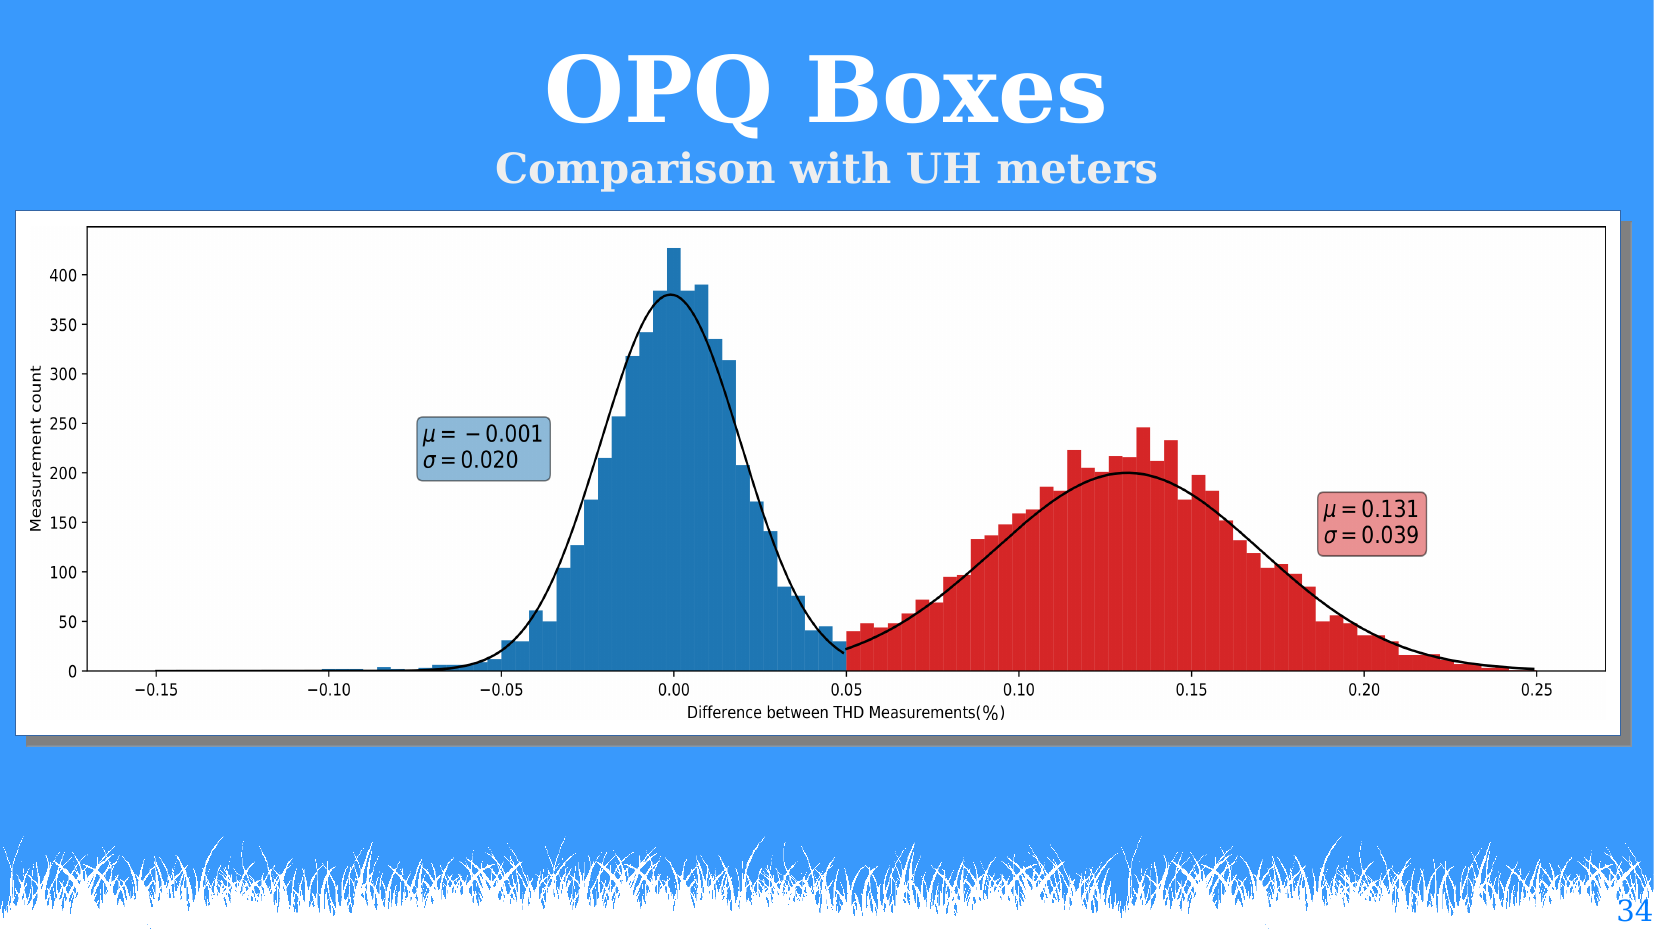

# OPQ Boxes Comparison with UH meters
34